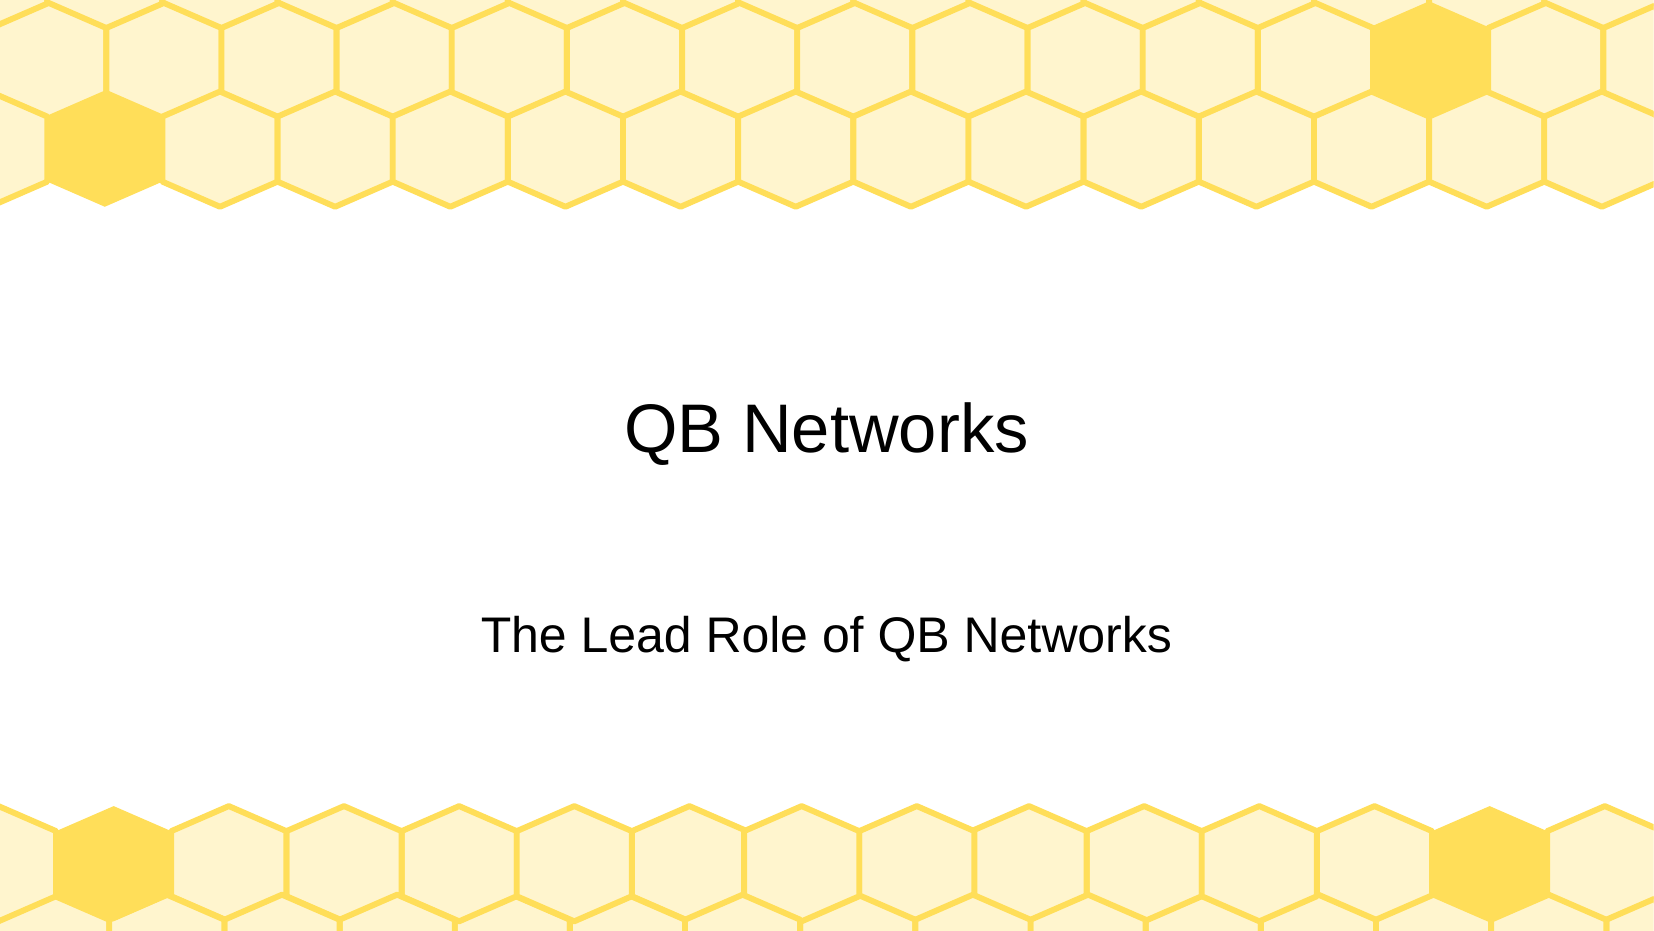

# QB Networks
The Lead Role of QB Networks